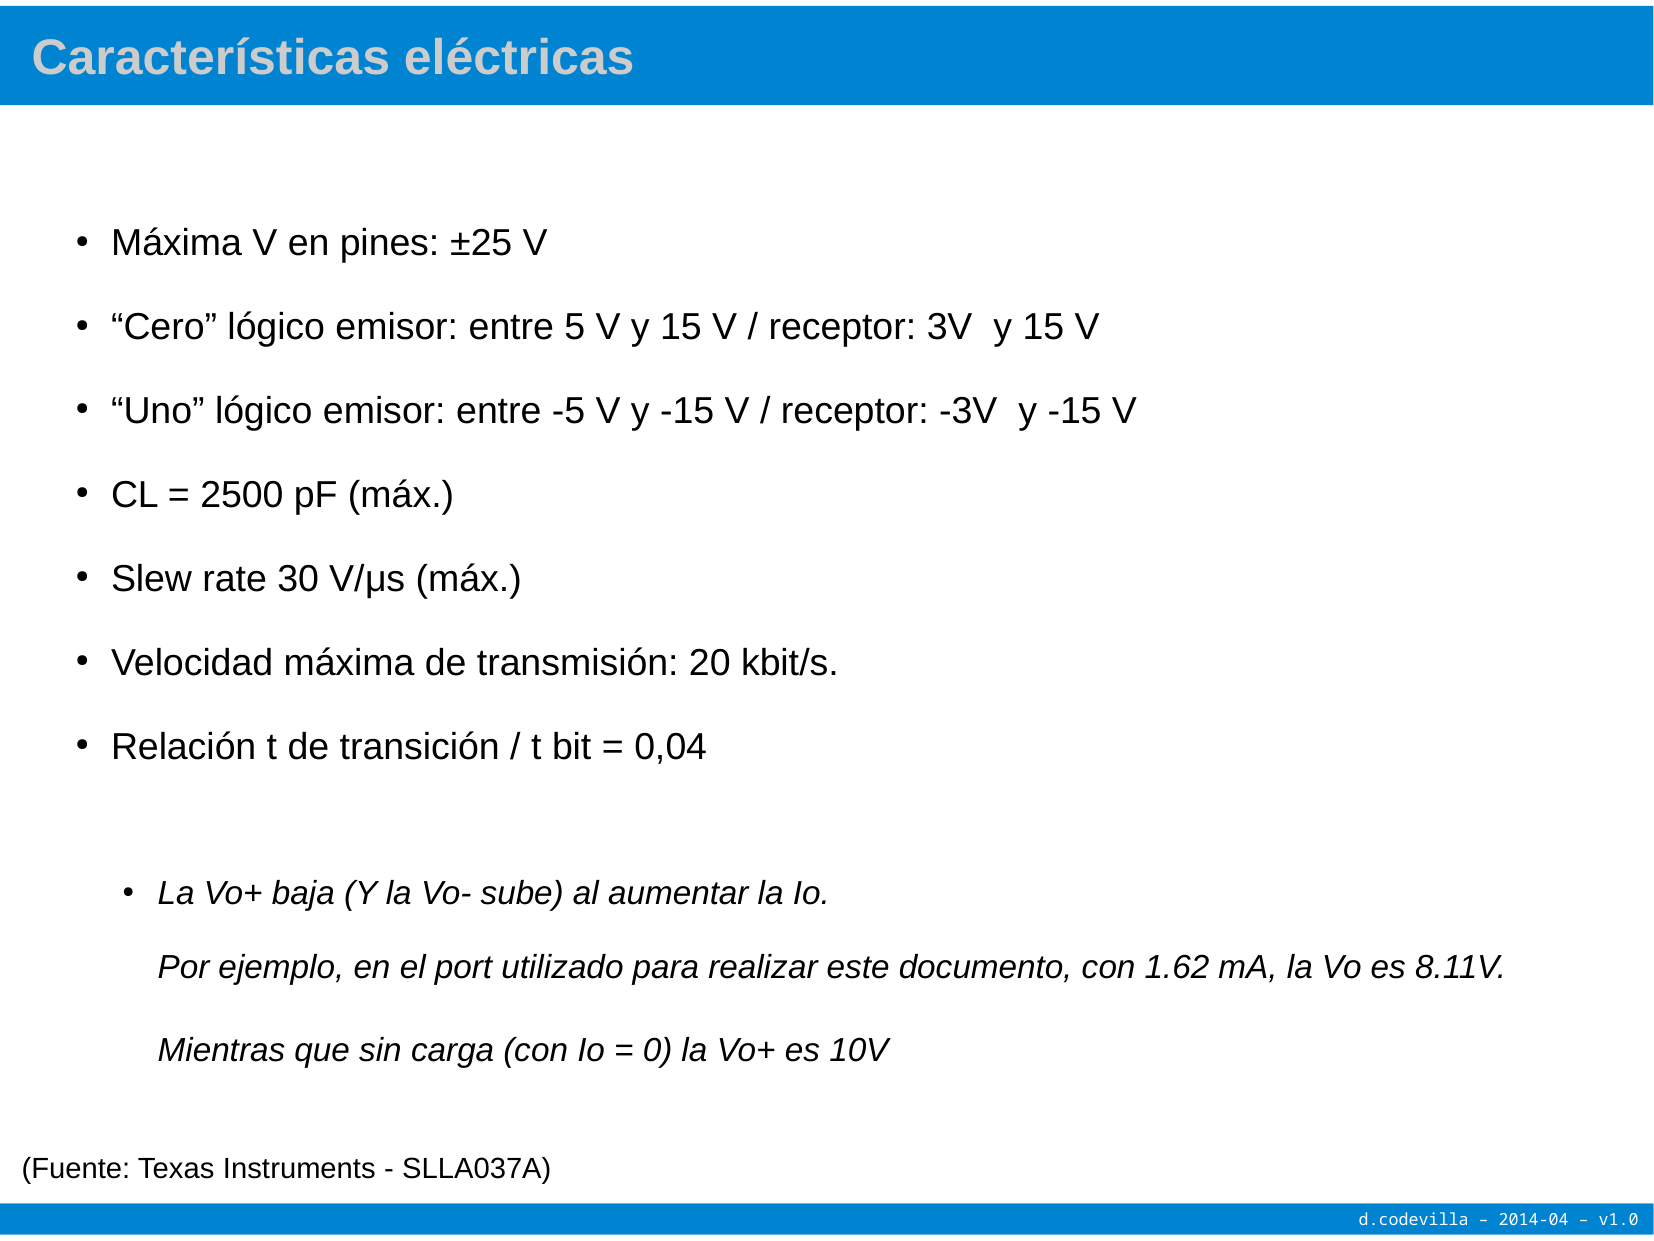

Características eléctricas
Máxima V en pines: ±25 V
“Cero” lógico emisor: entre 5 V y 15 V / receptor: 3V y 15 V
“Uno” lógico emisor: entre -5 V y -15 V / receptor: -3V y -15 V
CL = 2500 pF (máx.)
Slew rate 30 V/μs (máx.)
Velocidad máxima de transmisión: 20 kbit/s.
Relación t de transición / t bit = 0,04
La Vo+ baja (Y la Vo- sube) al aumentar la Io.
Por ejemplo, en el port utilizado para realizar este documento, con 1.62 mA, la Vo es 8.11V. Mientras que sin carga (con Io = 0) la Vo+ es 10V
(Fuente: Texas Instruments - SLLA037A)